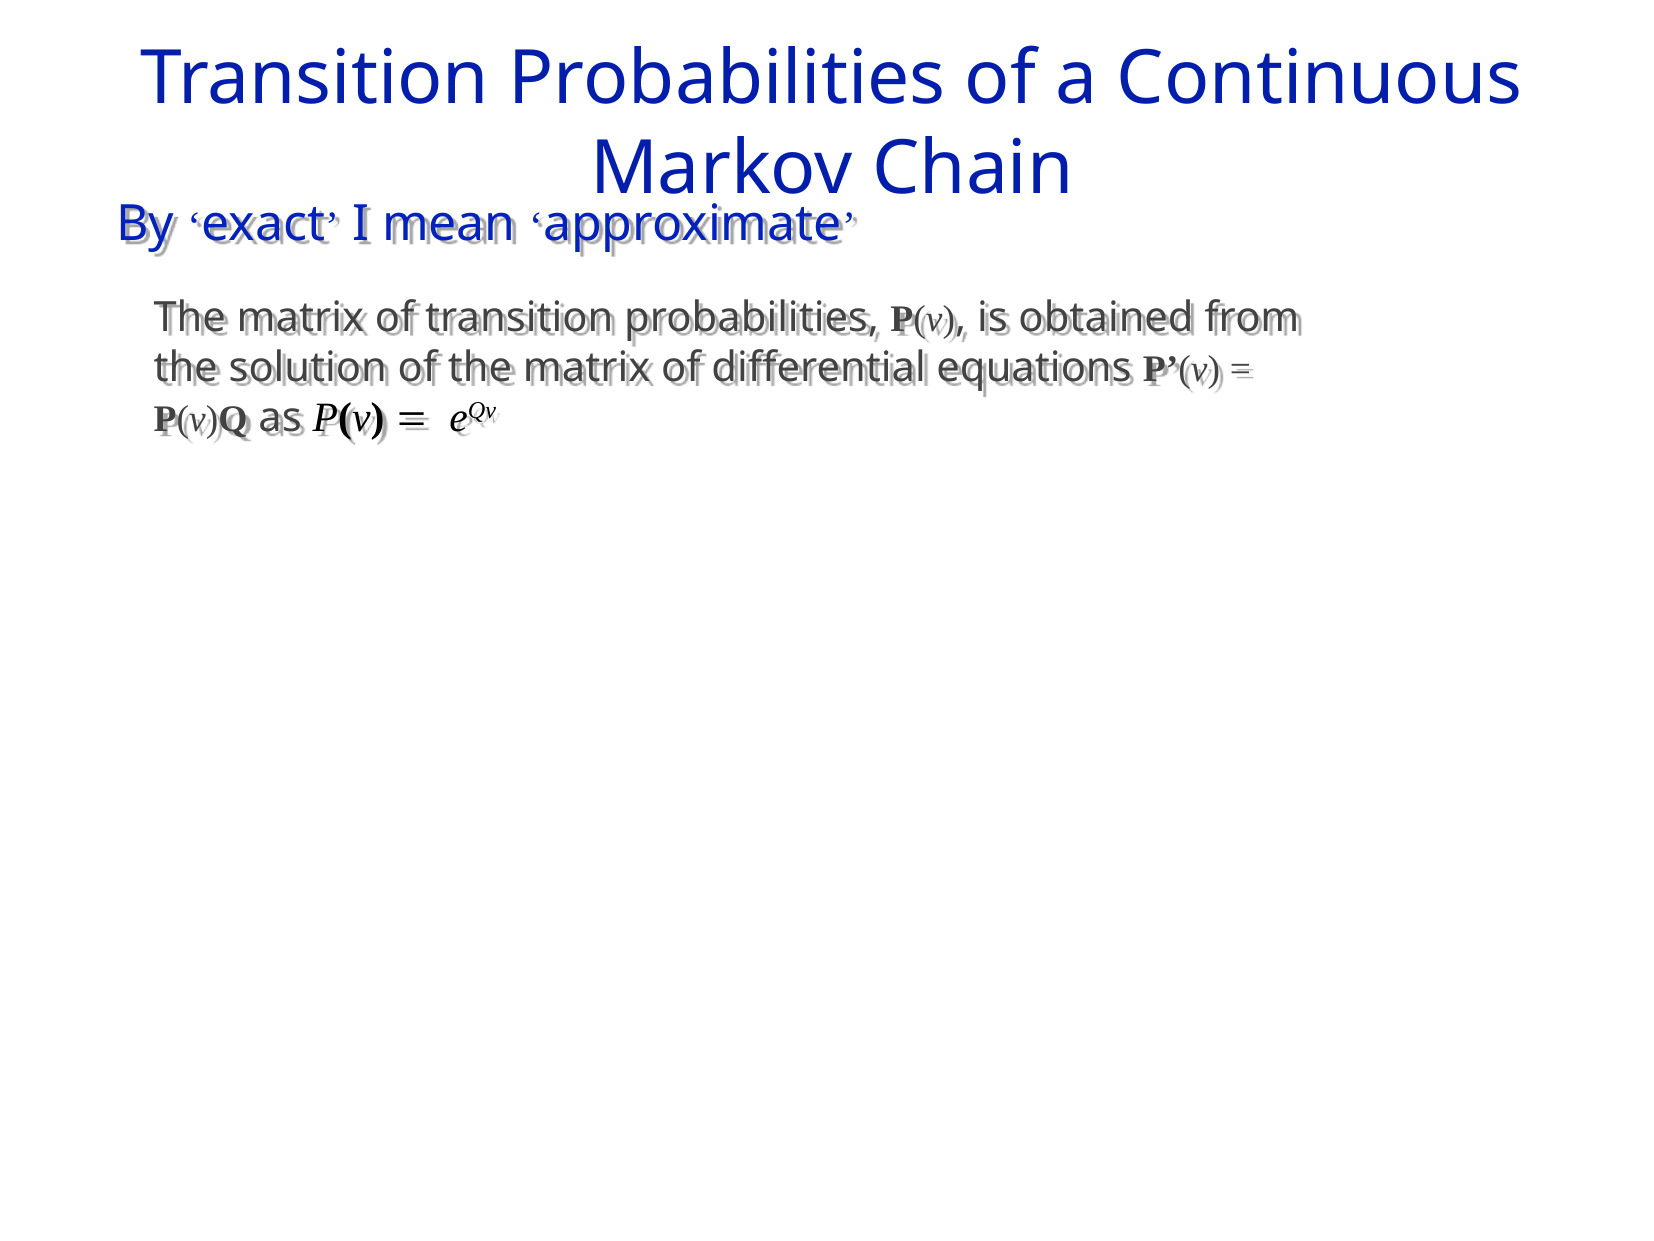

Transition Probabilities of a Continuous Markov Chain
By ‘exact’ I mean ‘approximate’
The matrix of transition probabilities, P(v), is obtained from the solution of the matrix of differential equations P’(v) = P(v)Q as P(v) = eQv